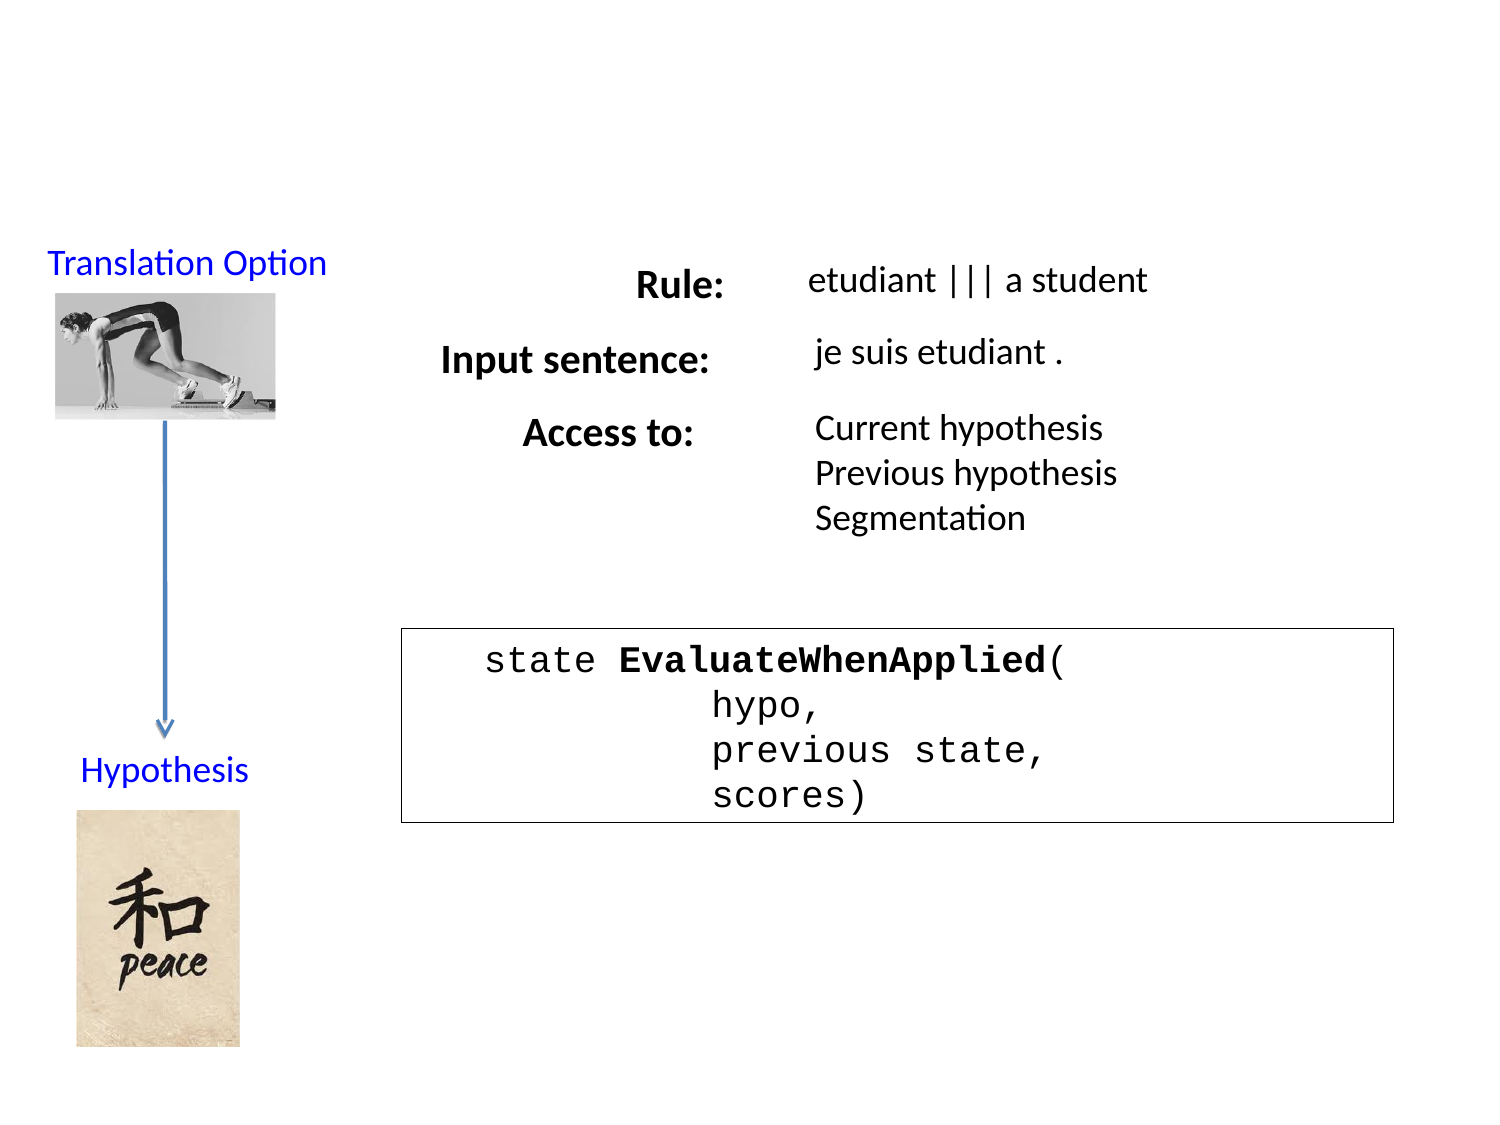

Translation Option
etudiant ||| a student
Rule:
je suis etudiant .
Input sentence:
Current hypothesis
Previous hypothesis
Segmentation
Access to:
 state EvaluateWhenApplied(
				hypo,
	 	 	previous state,
		 	scores)
Hypothesis